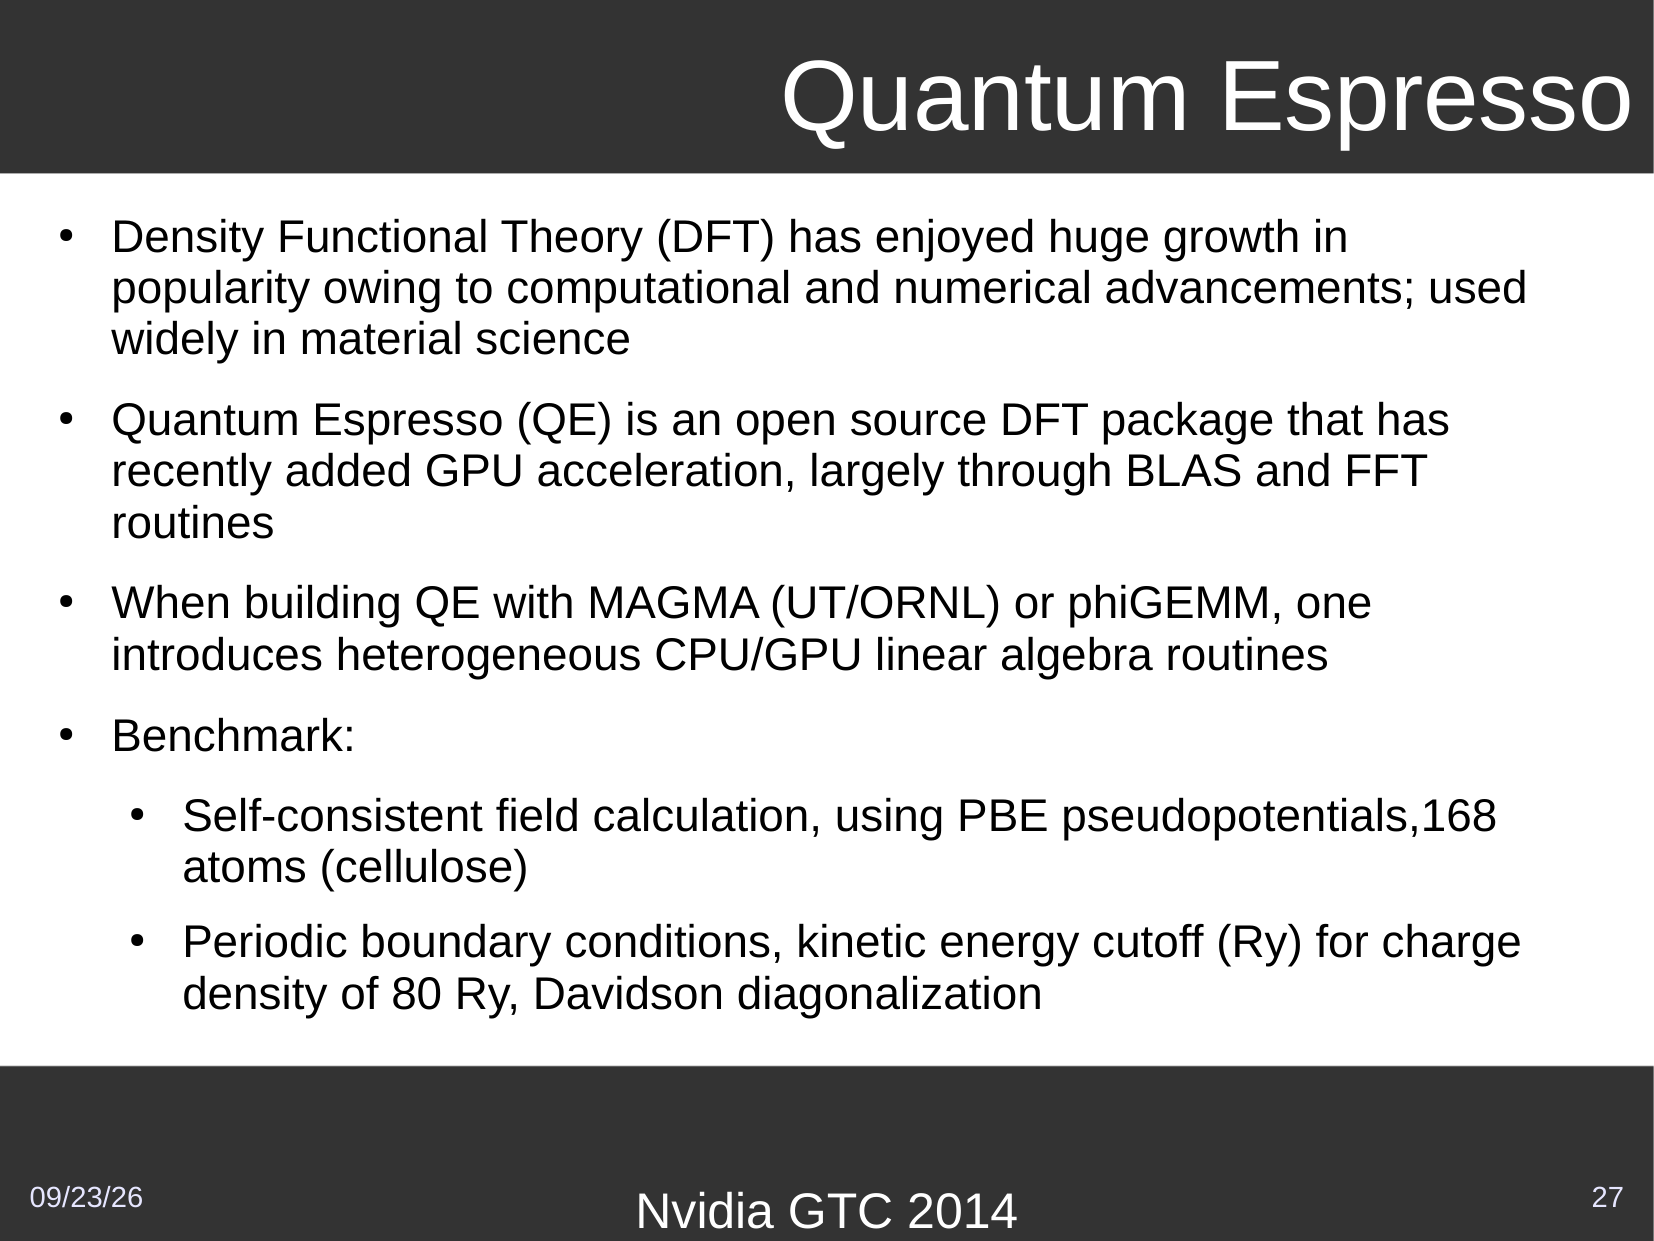

# Quantum Espresso
Density Functional Theory (DFT) has enjoyed huge growth in popularity owing to computational and numerical advancements; used widely in material science
Quantum Espresso (QE) is an open source DFT package that has recently added GPU acceleration, largely through BLAS and FFT routines
When building QE with MAGMA (UT/ORNL) or phiGEMM, one introduces heterogeneous CPU/GPU linear algebra routines
Benchmark:
Self-consistent field calculation, using PBE pseudopotentials,168 atoms (cellulose)
Periodic boundary conditions, kinetic energy cutoff (Ry) for charge density of 80 Ry, Davidson diagonalization
27
Nvidia GTC 2014